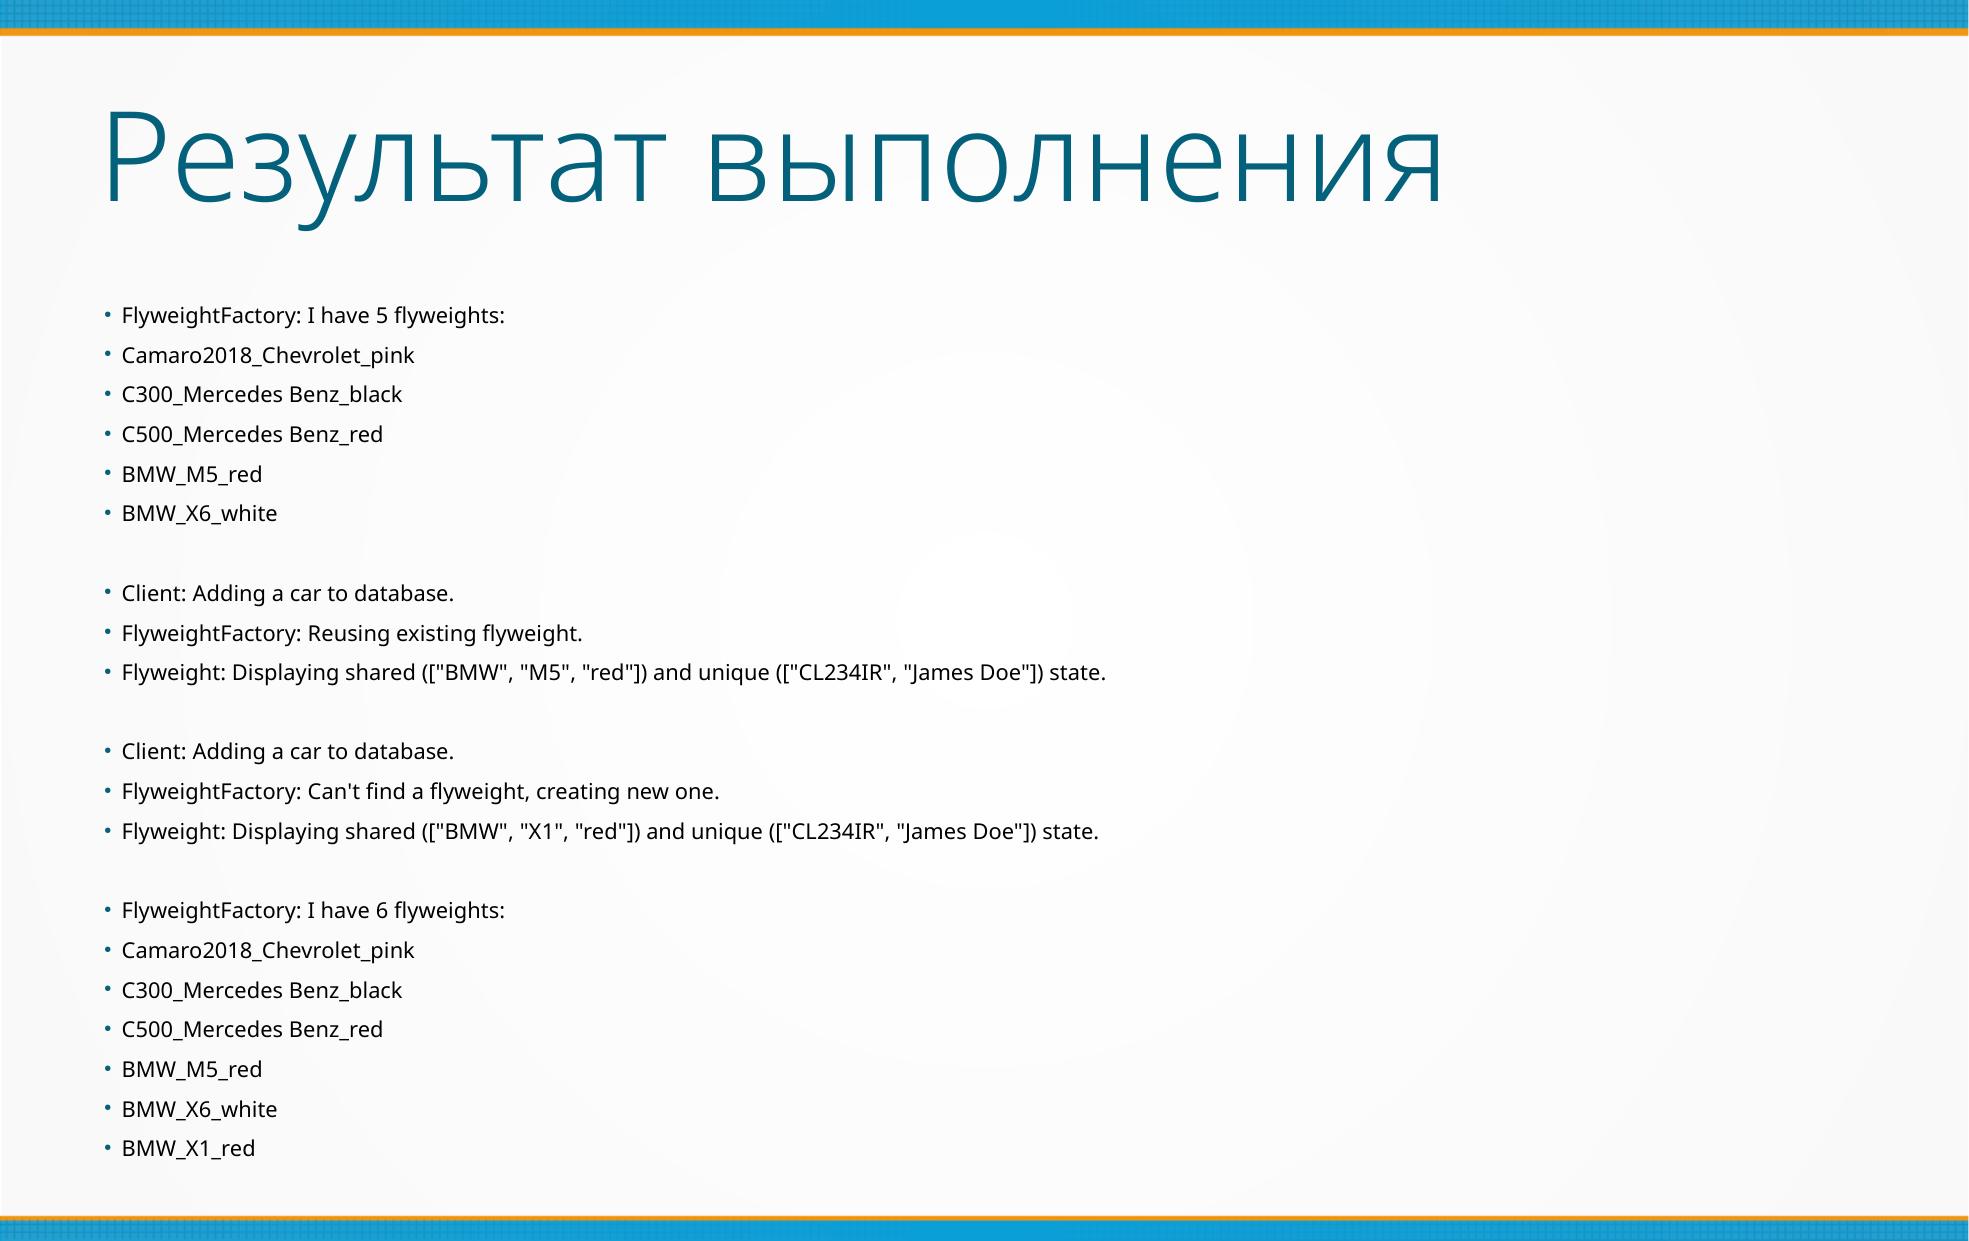

# Результат выполнения
FlyweightFactory: I have 5 flyweights:
Camaro2018_Chevrolet_pink
C300_Mercedes Benz_black
C500_Mercedes Benz_red
BMW_M5_red
BMW_X6_white
Client: Adding a car to database.
FlyweightFactory: Reusing existing flyweight.
Flyweight: Displaying shared (["BMW", "M5", "red"]) and unique (["CL234IR", "James Doe"]) state.
Client: Adding a car to database.
FlyweightFactory: Can't find a flyweight, creating new one.
Flyweight: Displaying shared (["BMW", "X1", "red"]) and unique (["CL234IR", "James Doe"]) state.
FlyweightFactory: I have 6 flyweights:
Camaro2018_Chevrolet_pink
C300_Mercedes Benz_black
C500_Mercedes Benz_red
BMW_M5_red
BMW_X6_white
BMW_X1_red